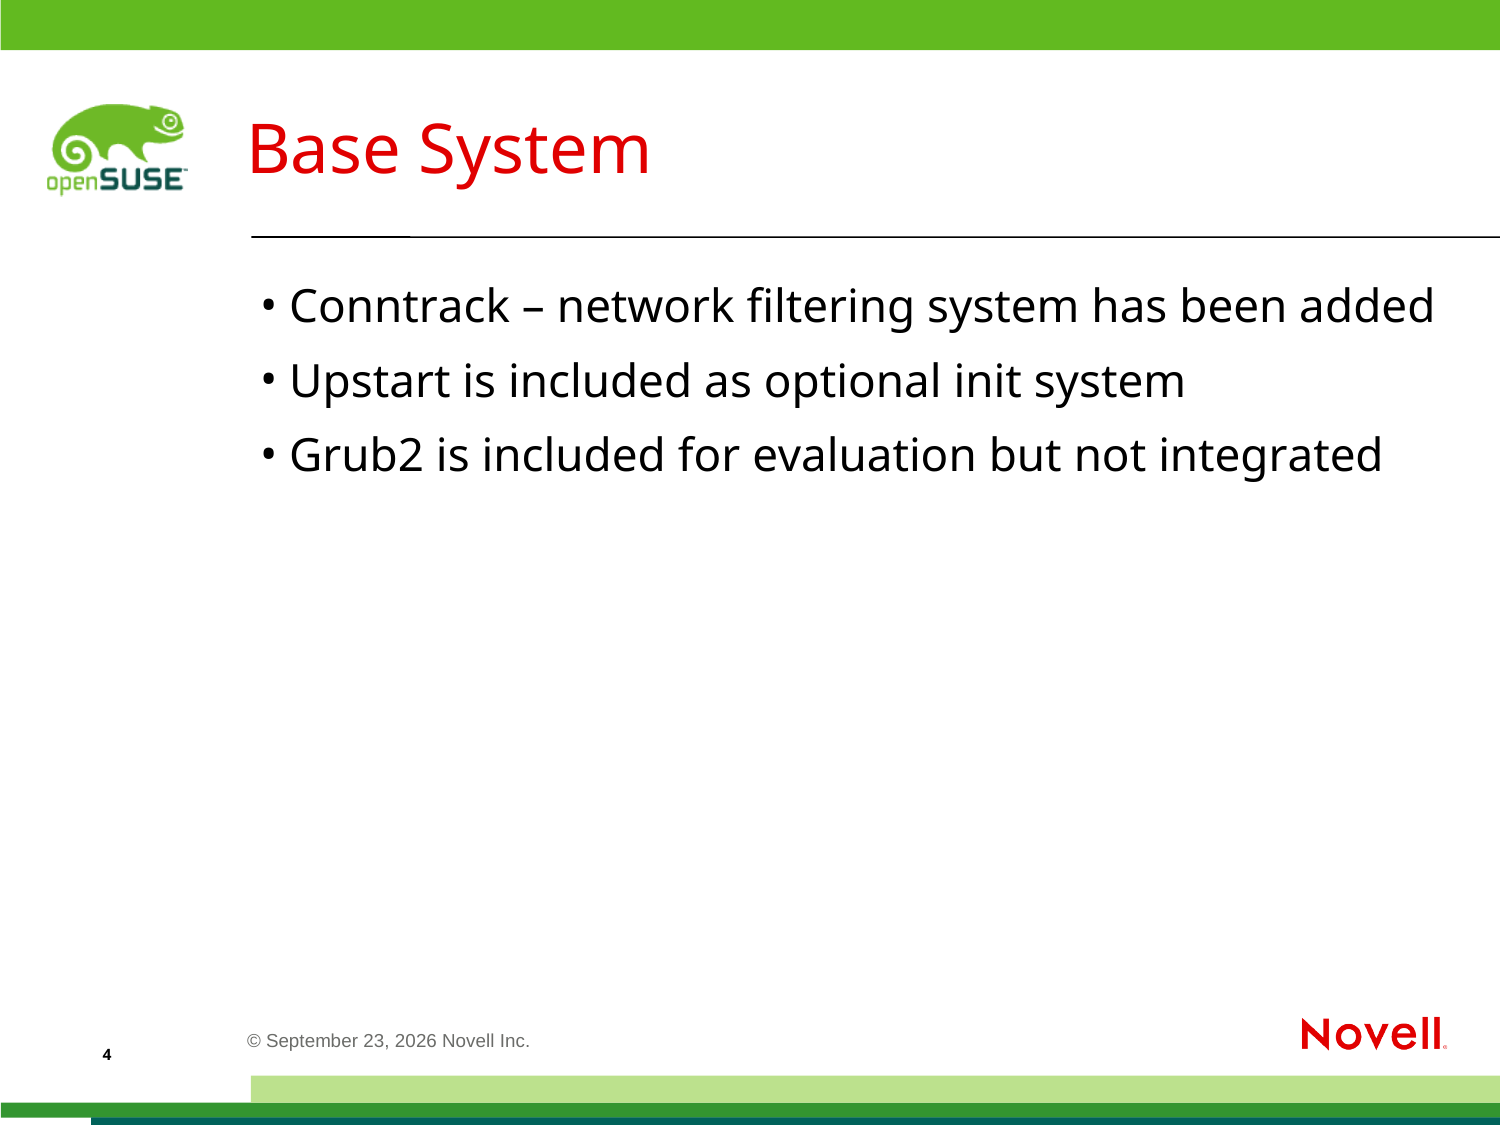

# Base System
 Conntrack – network filtering system has been added
 Upstart is included as optional init system
 Grub2 is included for evaluation but not integrated